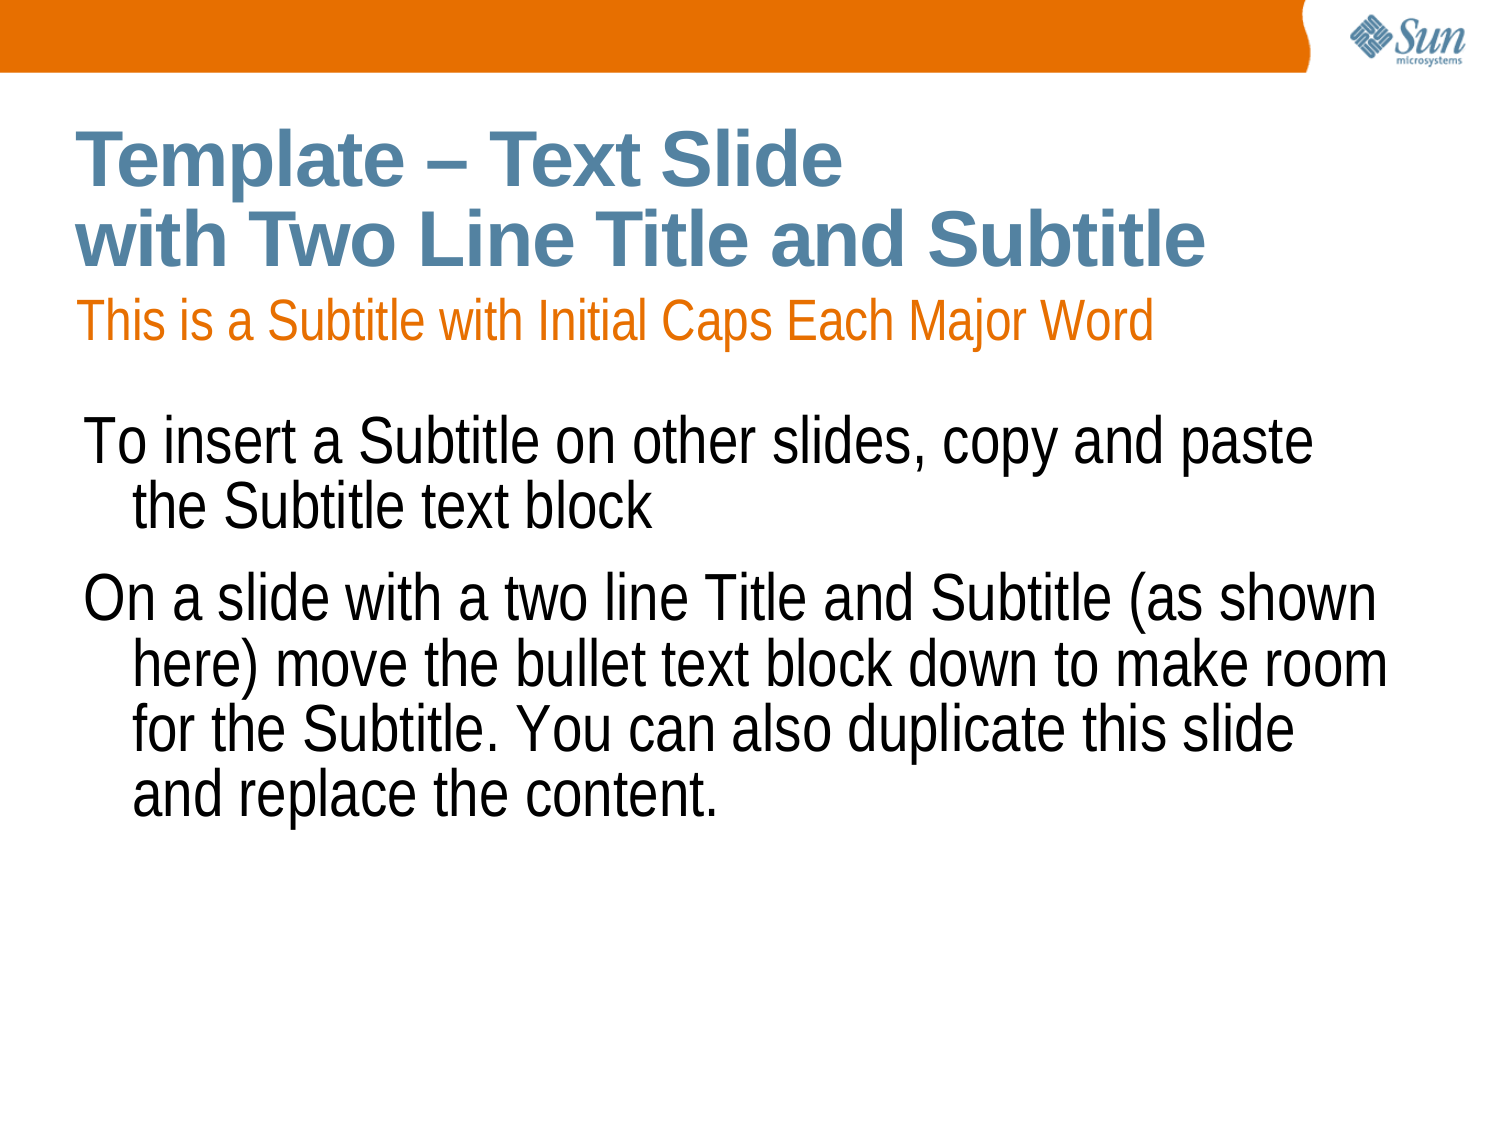

# Template – Text Slide with Two Line Title and Subtitle
This is a Subtitle with Initial Caps Each Major Word
To insert a Subtitle on other slides, copy and paste the Subtitle text block
On a slide with a two line Title and Subtitle (as shown here) move the bullet text block down to make room for the Subtitle. You can also duplicate this slide and replace the content.